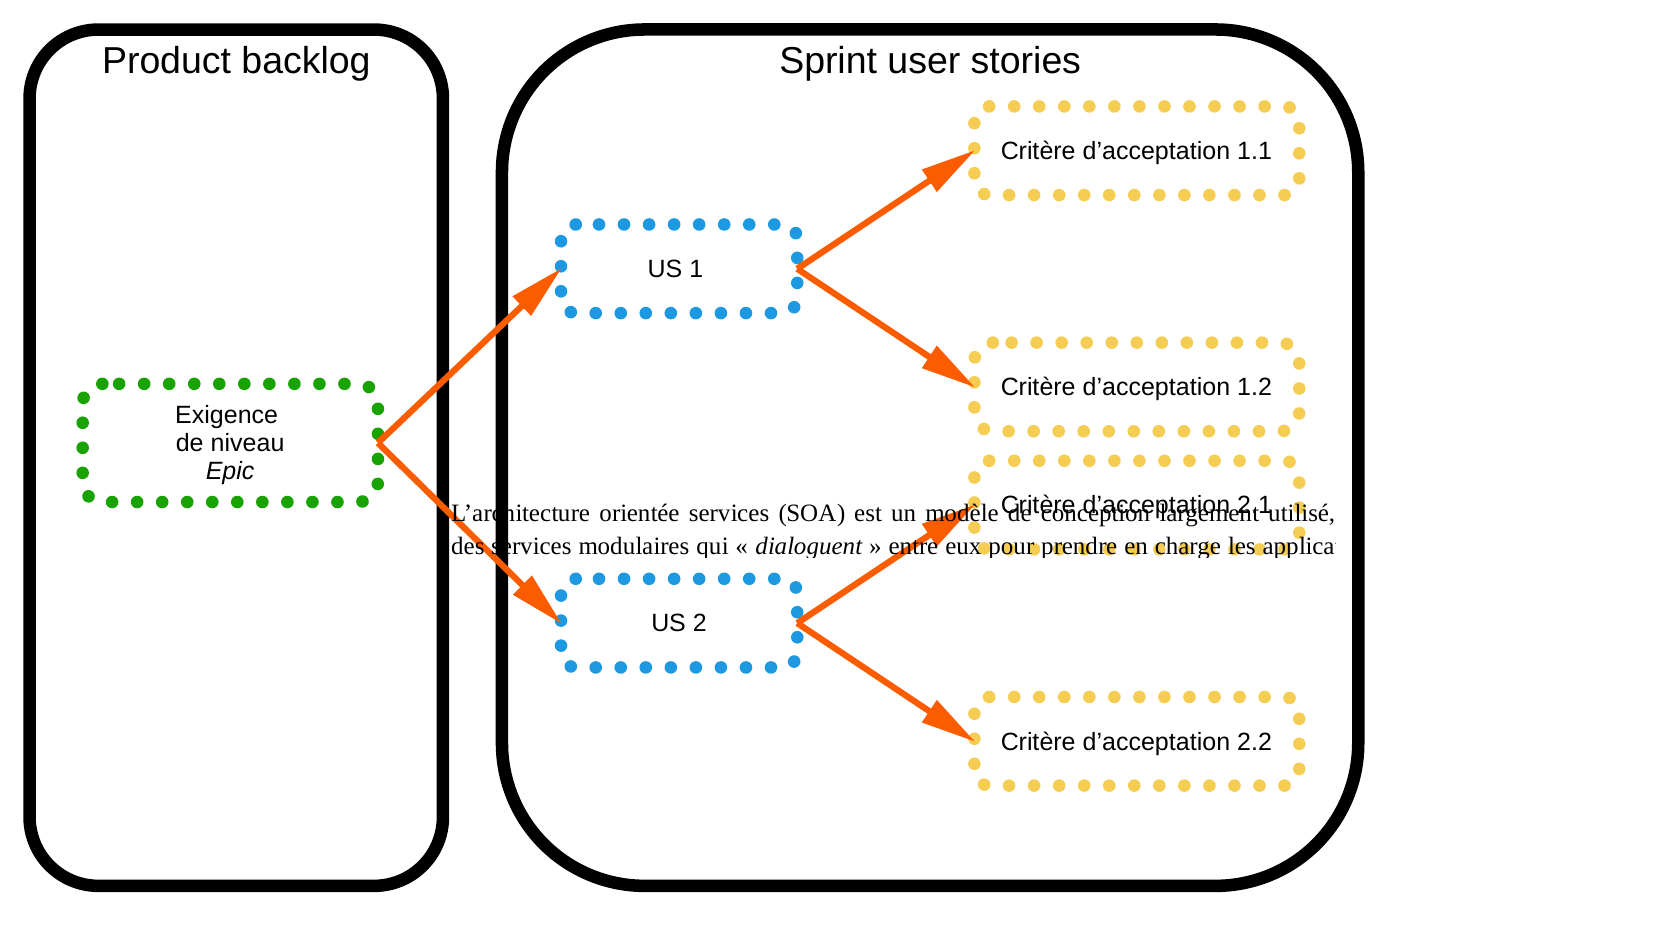

Product backlog
Sprint user stories
Critère d’acceptation 1.1
US 1
Critère d’acceptation 1.2
Exigence
de niveau
Epic
Critère d’acceptation 2.1
US 2
Critère d’acceptation 2.2